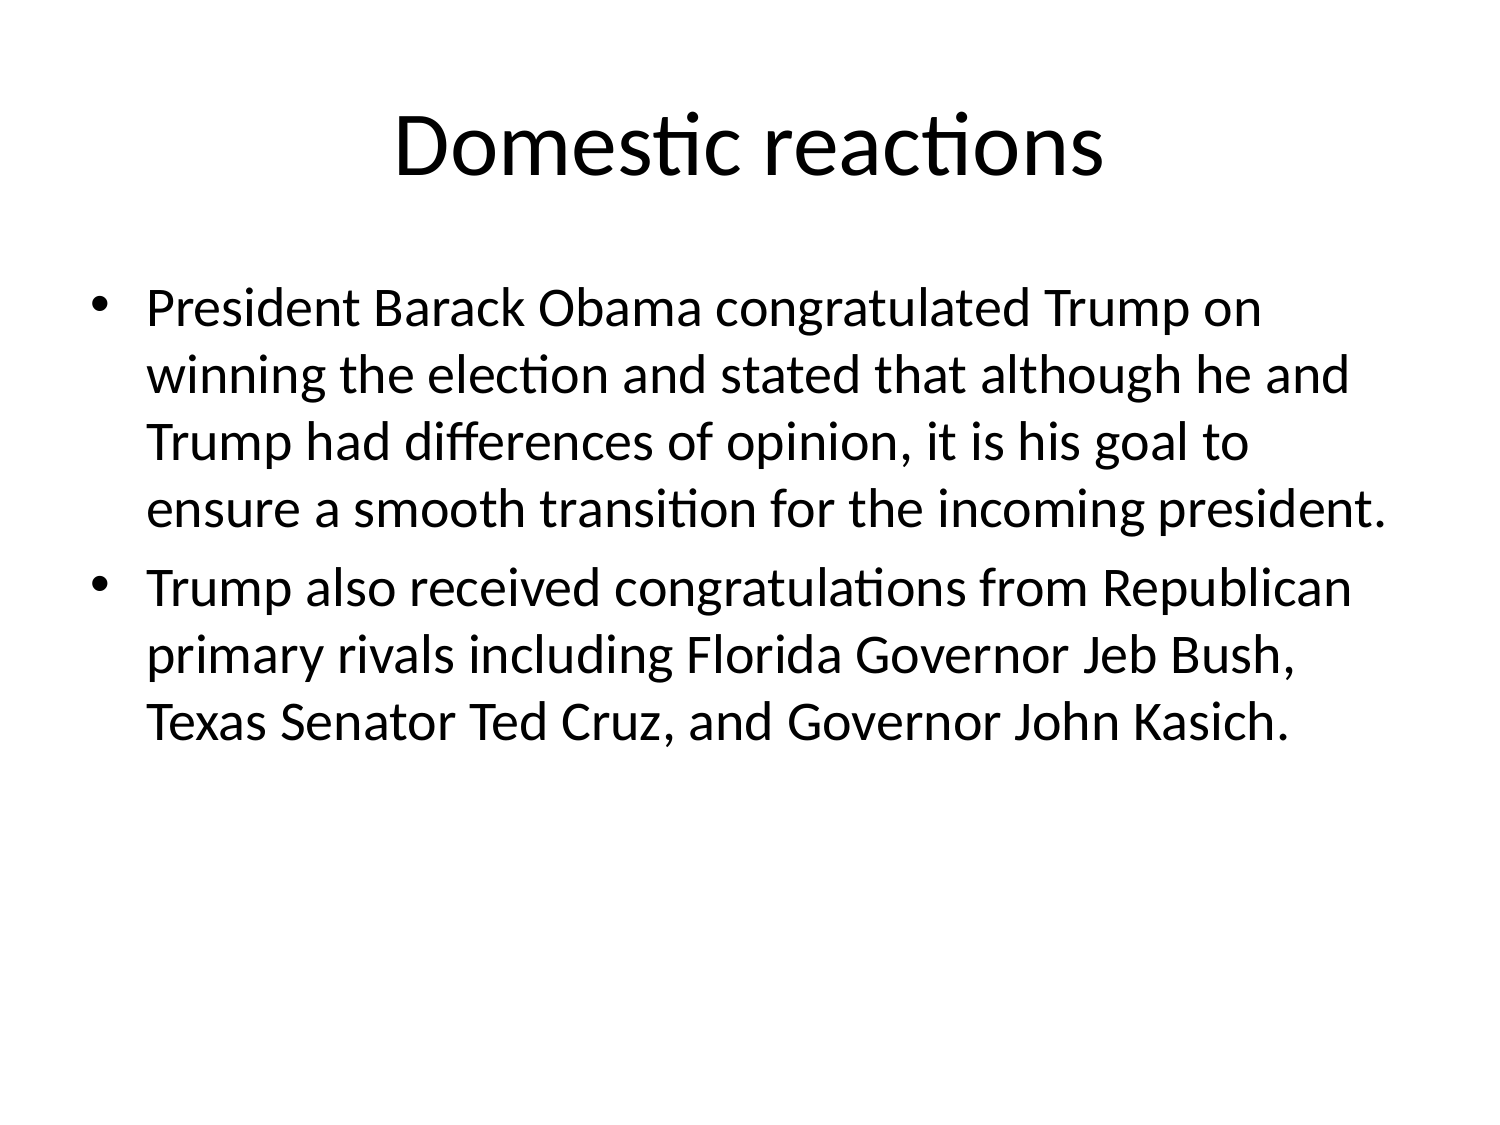

# Domestic reactions
President Barack Obama congratulated Trump on winning the election and stated that although he and Trump had differences of opinion, it is his goal to ensure a smooth transition for the incoming president.
Trump also received congratulations from Republican primary rivals including Florida Governor Jeb Bush, Texas Senator Ted Cruz, and Governor John Kasich.